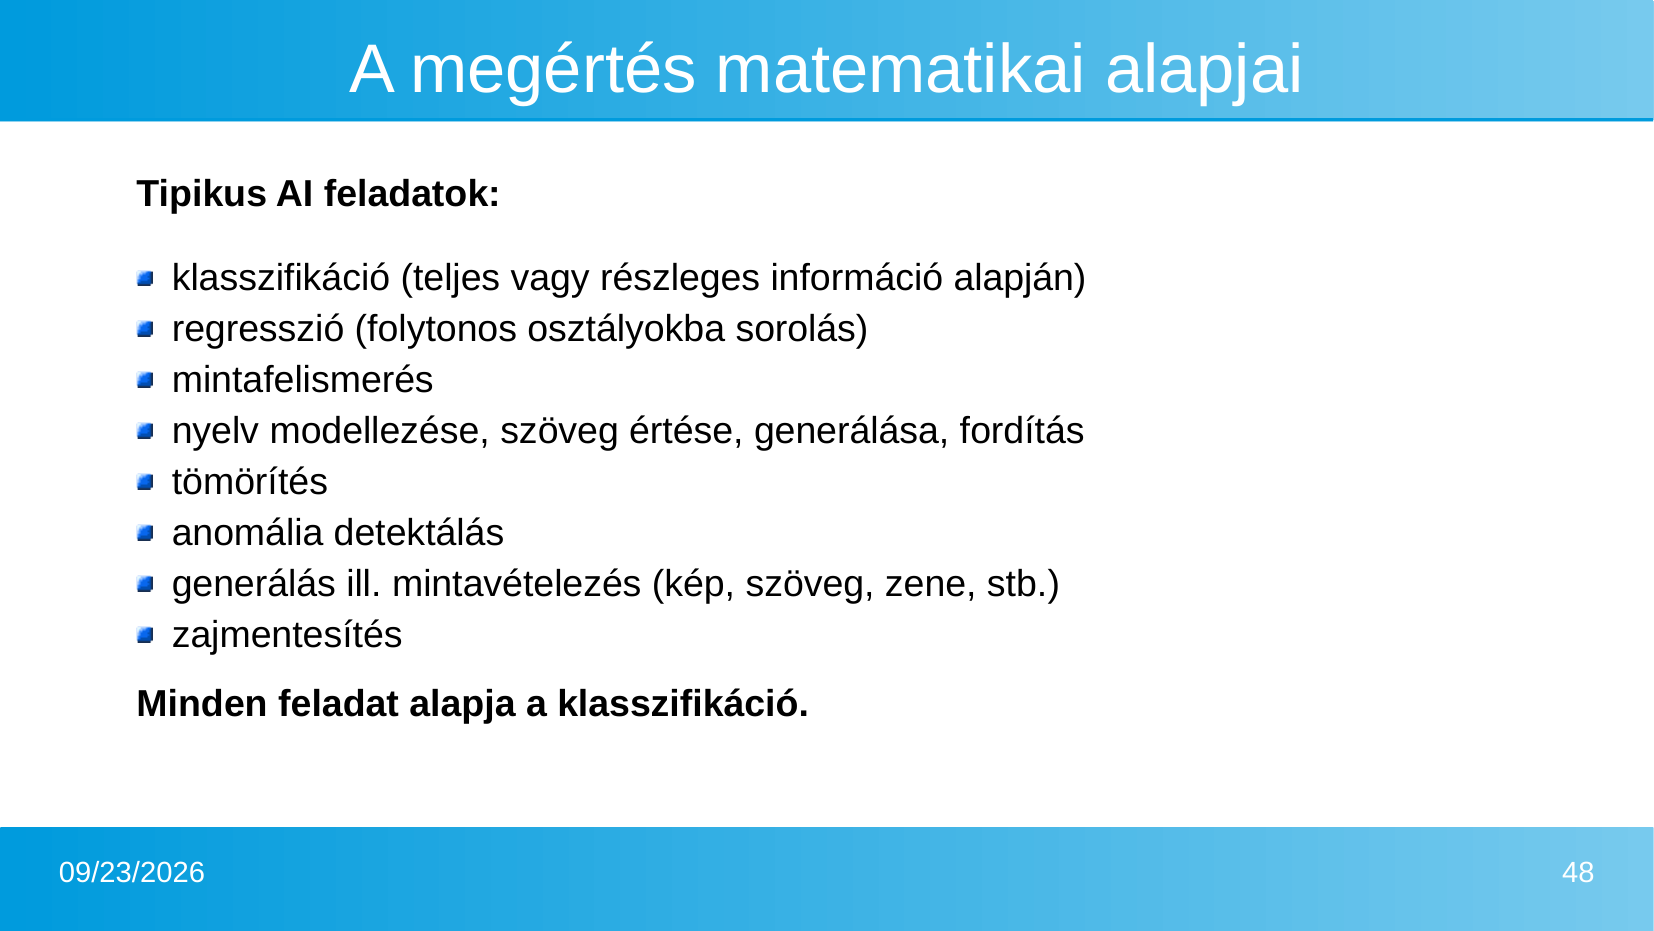

# A megértés matematikai alapjai
Tipikus AI feladatok:
klasszifikáció (teljes vagy részleges információ alapján)
regresszió (folytonos osztályokba sorolás)
mintafelismerés
nyelv modellezése, szöveg értése, generálása, fordítás
tömörítés
anomália detektálás
generálás ill. mintavételezés (kép, szöveg, zene, stb.)
zajmentesítés
Minden feladat alapja a klasszifikáció.
48